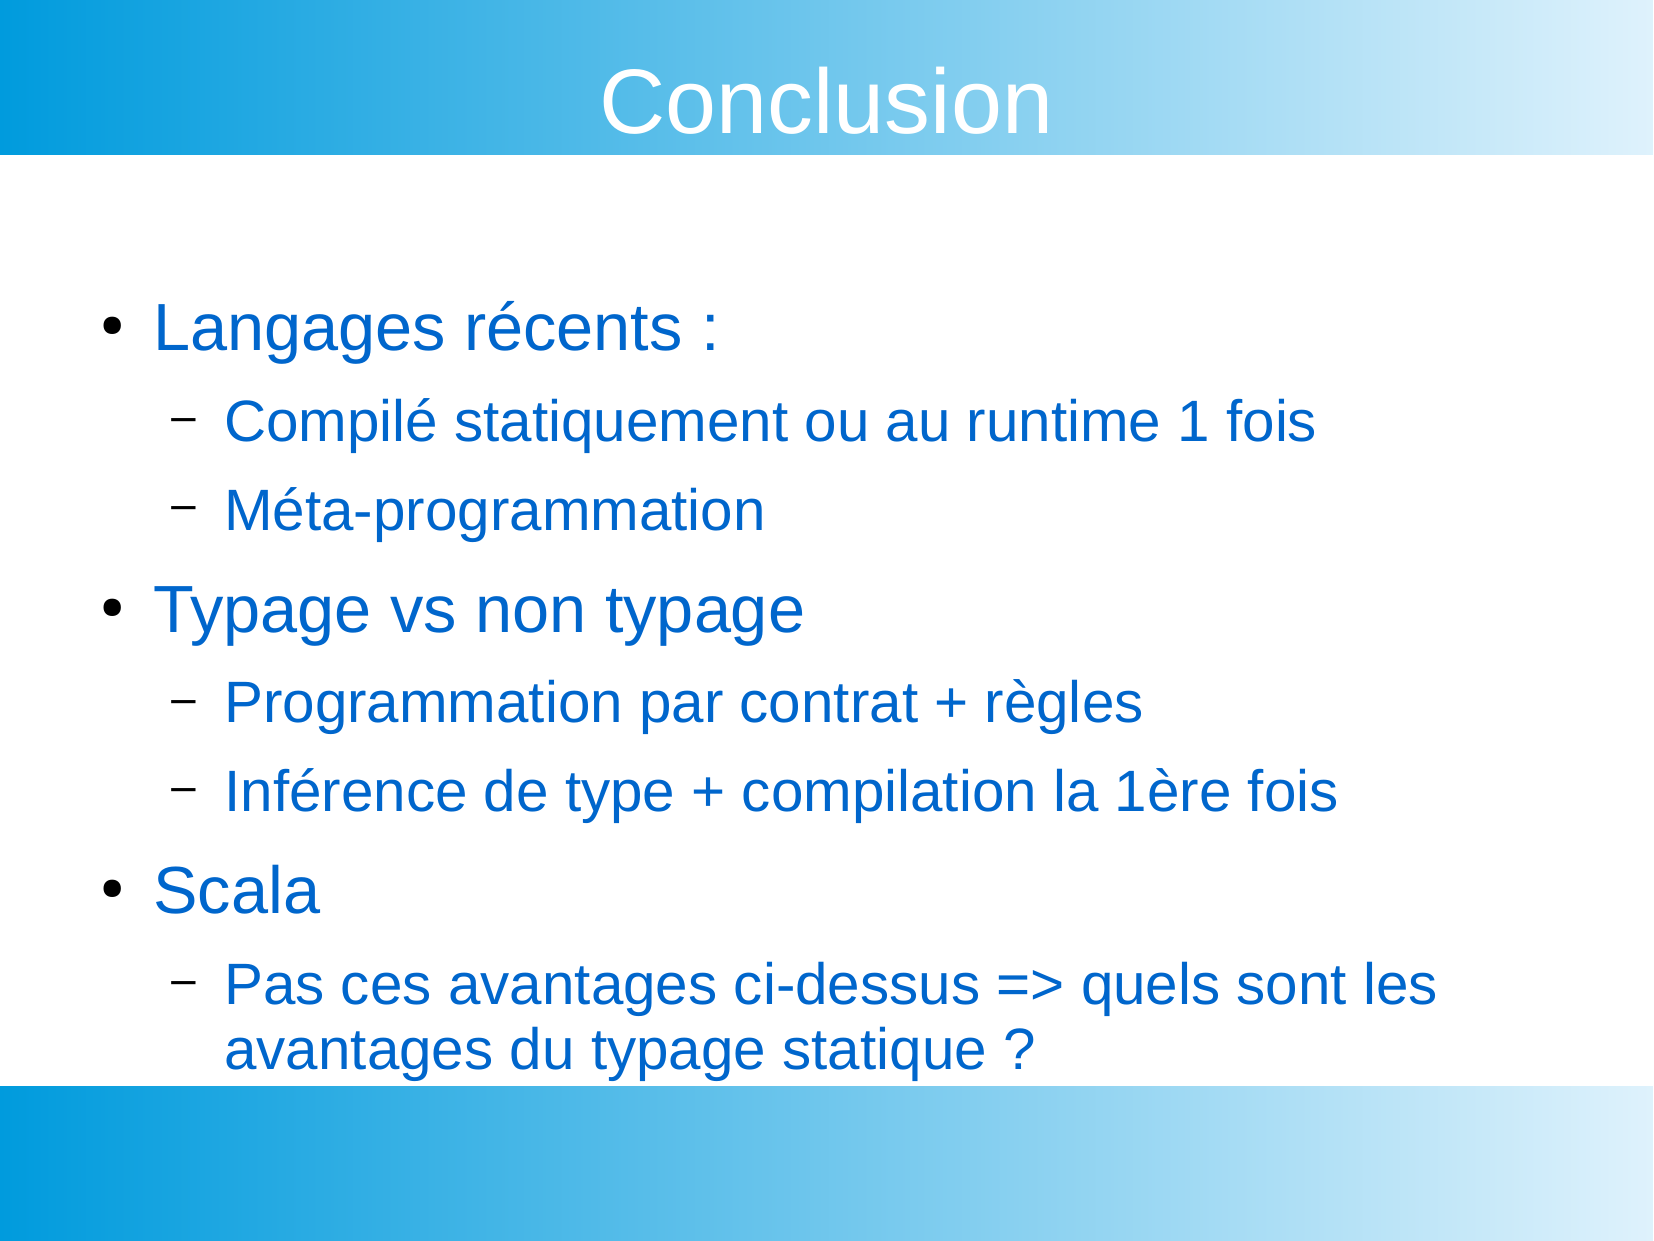

# Conclusion
Langages récents :
Compilé statiquement ou au runtime 1 fois
Méta-programmation
Typage vs non typage
Programmation par contrat + règles
Inférence de type + compilation la 1ère fois
Scala
Pas ces avantages ci-dessus => quels sont les avantages du typage statique ?